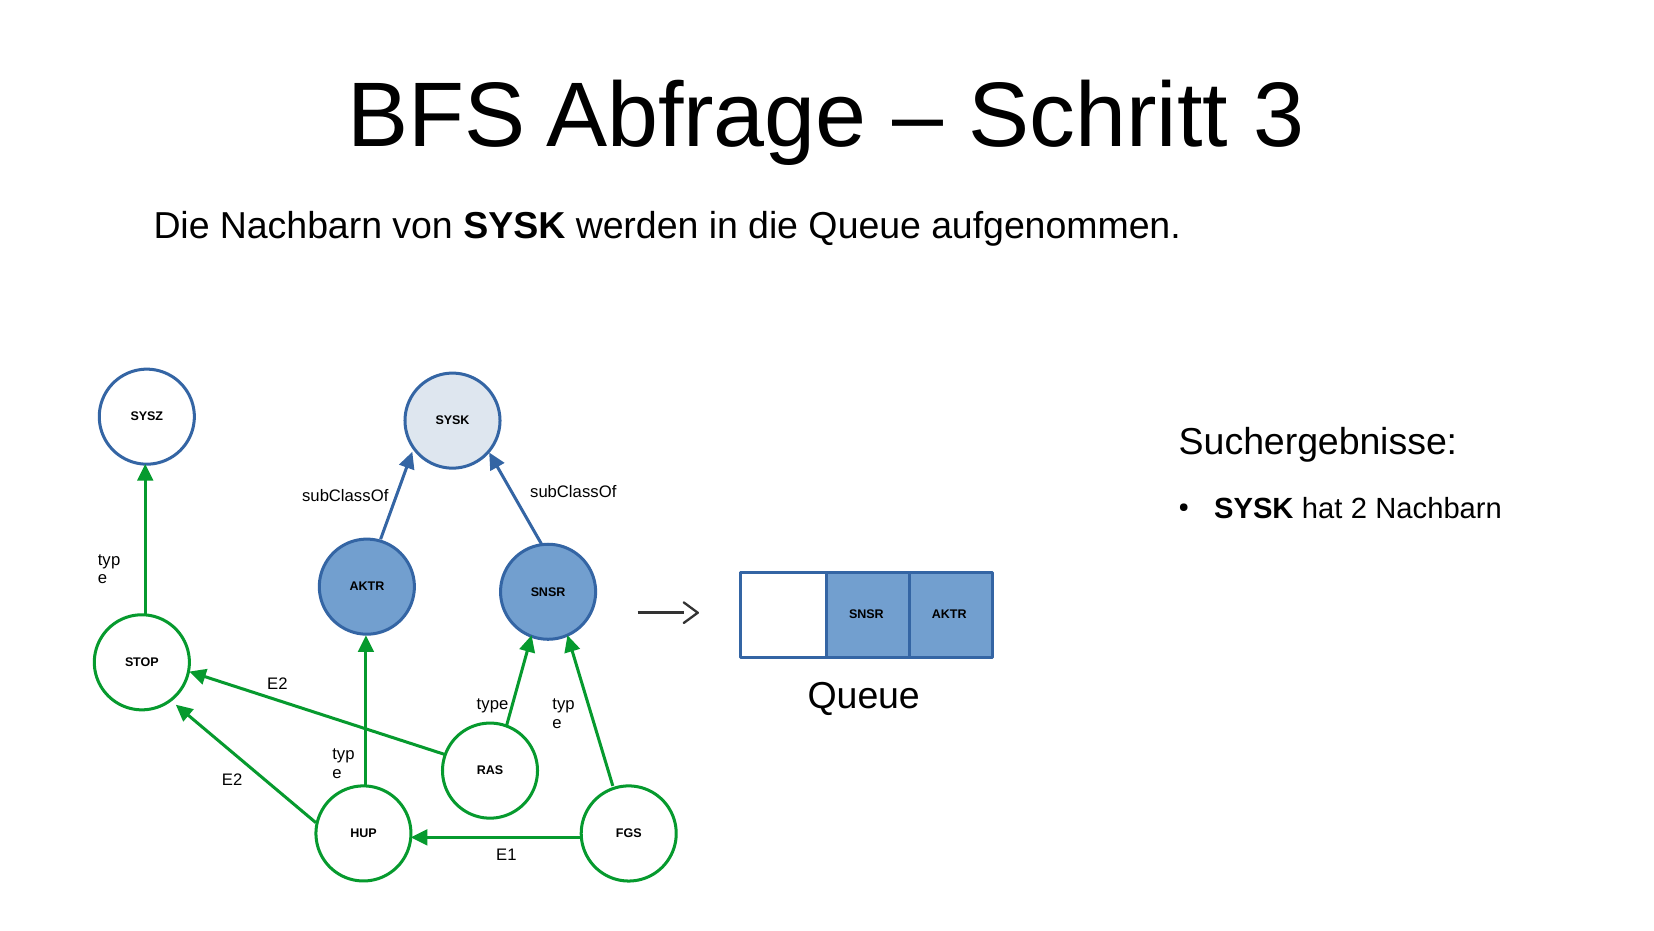

# BFS Abfrage – Schritt 3
Die Nachbarn von SYSK werden in die Queue aufgenommen.
SYSZ
SYSK
Suchergebnisse:
subClassOf
subClassOf
SYSK hat 2 Nachbarn
AKTR
type
SNSR
SNSR
AKTR
STOP
E2
Queue
type
type
RAS
type
E2
FGS
HUP
E1